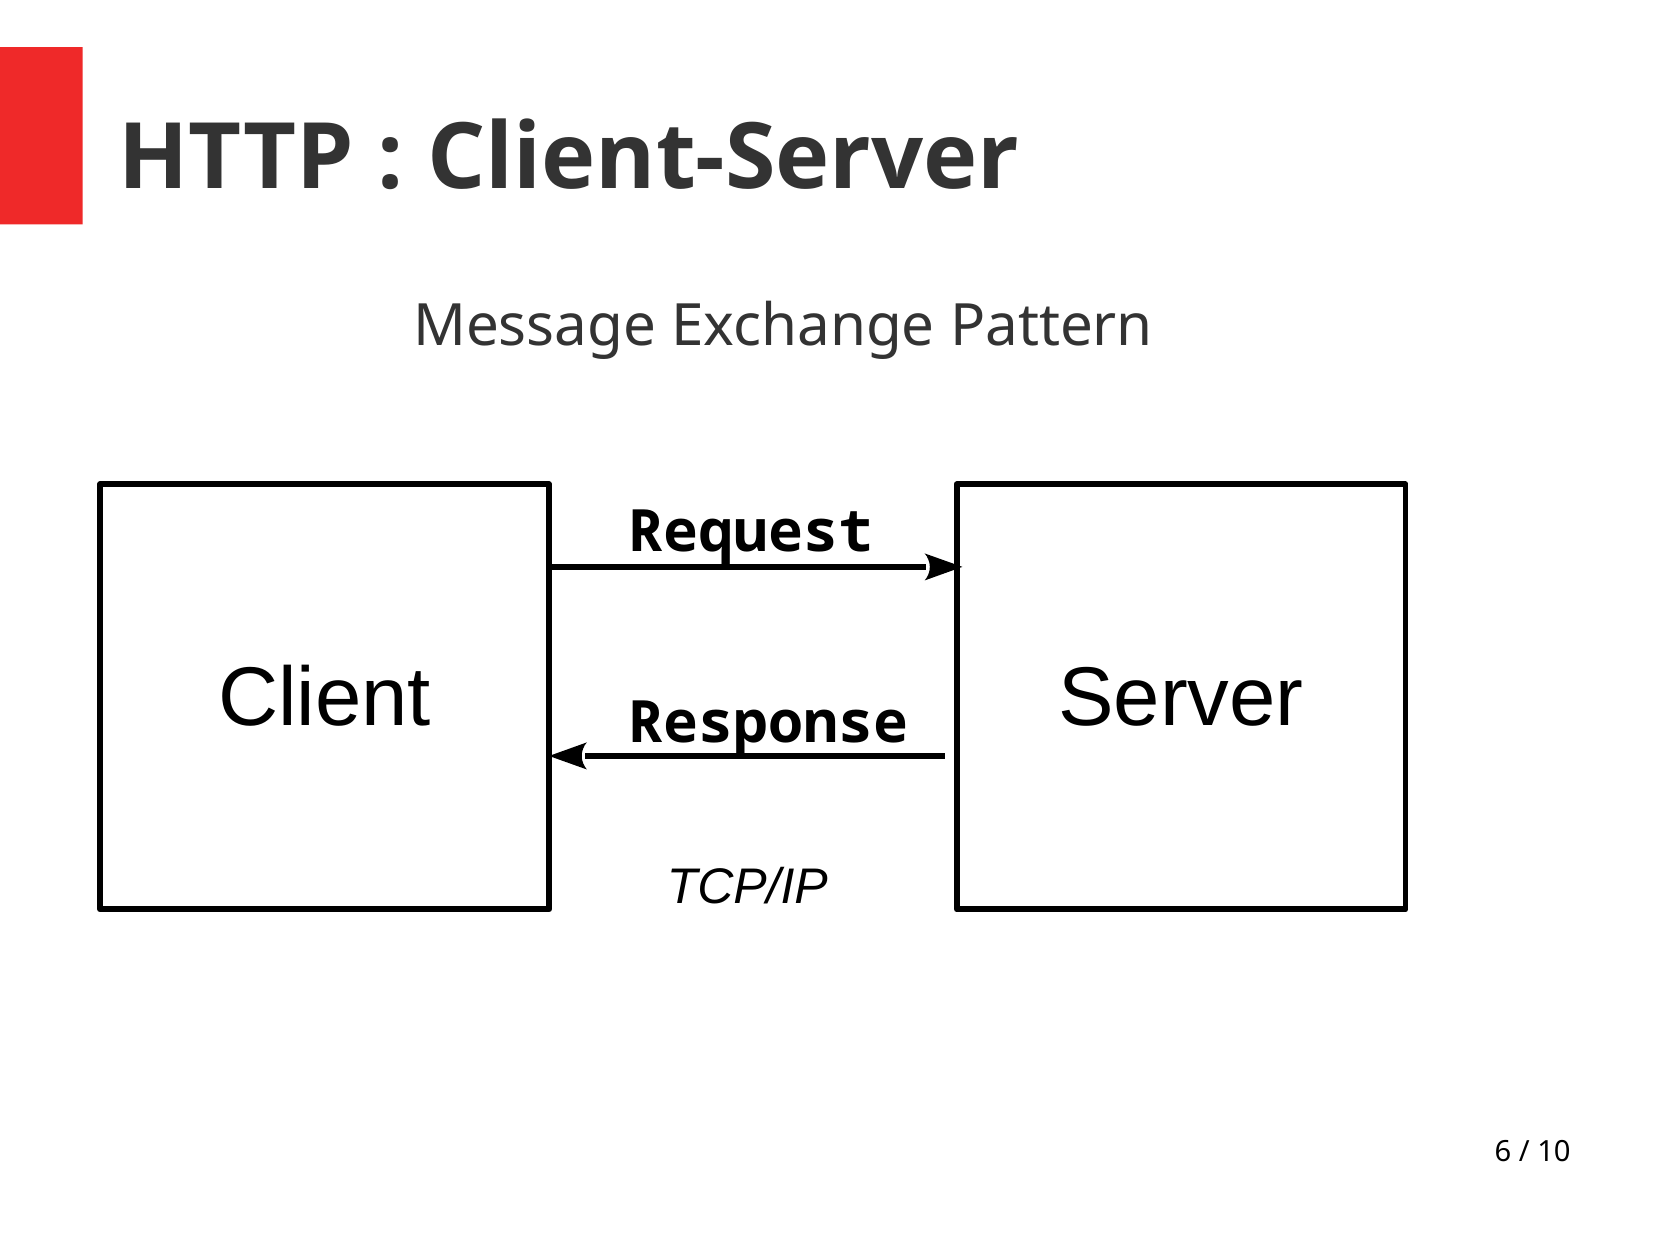

# HTTP : Client-Server
Message Exchange Pattern
Request
Client
Server
Response
TCP/IP
6